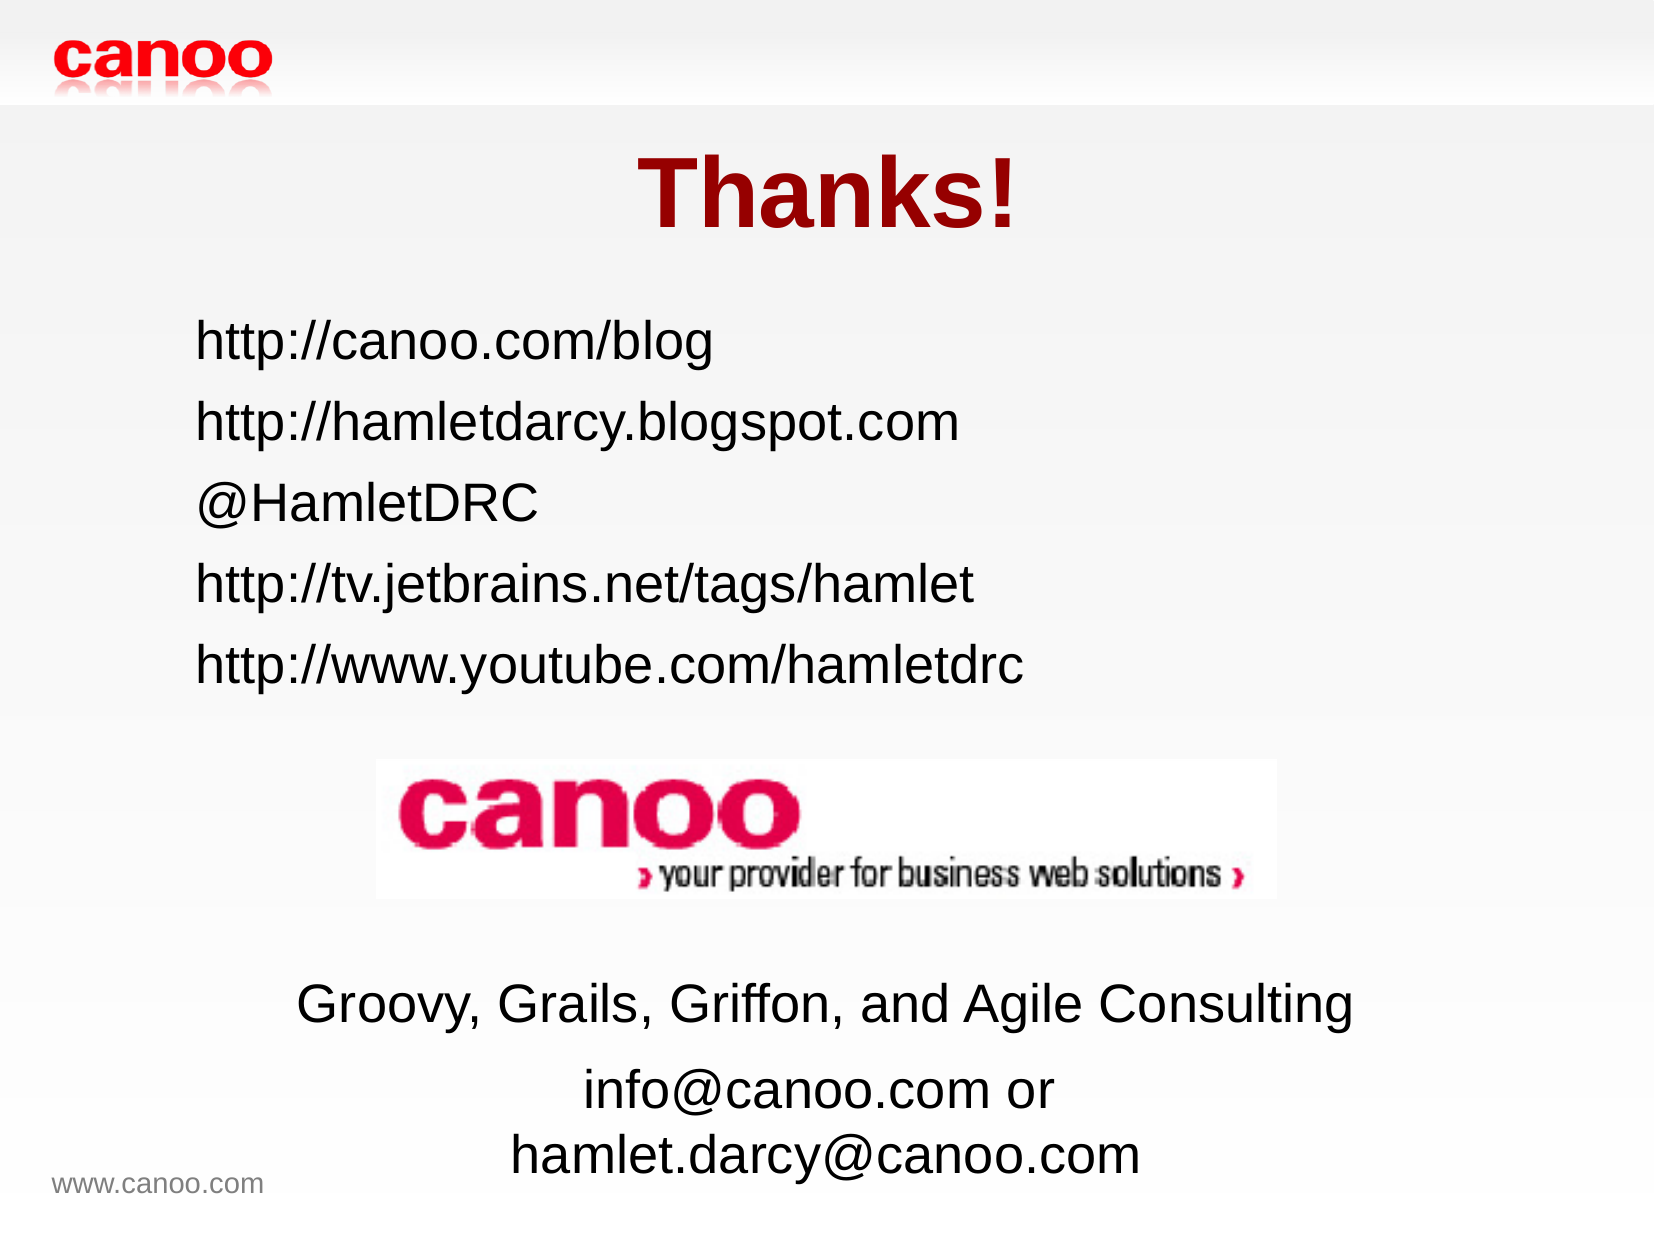

# Thanks!
http://canoo.com/blog
http://hamletdarcy.blogspot.com
@HamletDRC
http://tv.jetbrains.net/tags/hamlet
http://www.youtube.com/hamletdrc
Groovy, Grails, Griffon, and Agile Consulting
info@canoo.com or hamlet.darcy@canoo.com